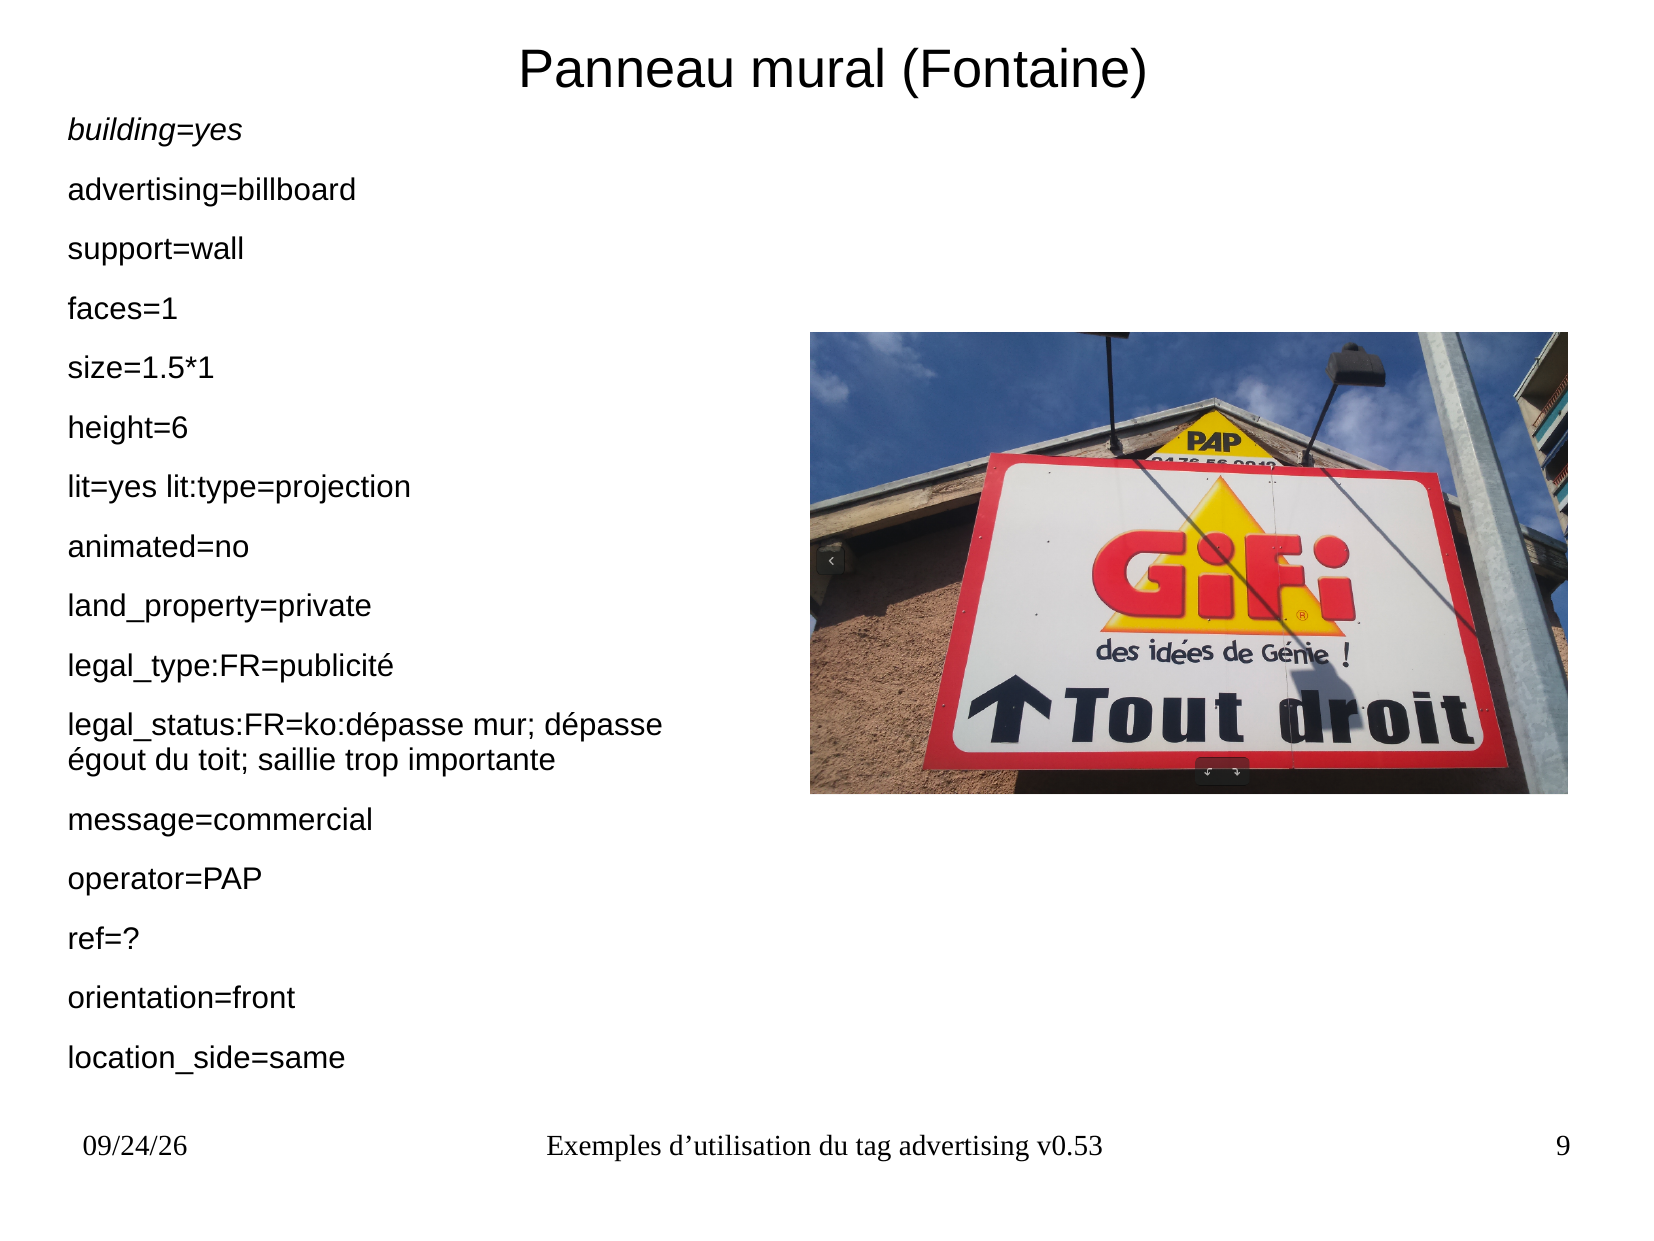

# Panneau mural (Fontaine)
building=yes
advertising=billboard
support=wall
faces=1
size=1.5*1
height=6
lit=yes lit:type=projection
animated=no
land_property=private
legal_type:FR=publicité
legal_status:FR=ko:dépasse mur; dépasse égout du toit; saillie trop importante
message=commercial
operator=PAP
ref=?
orientation=front
location_side=same
9